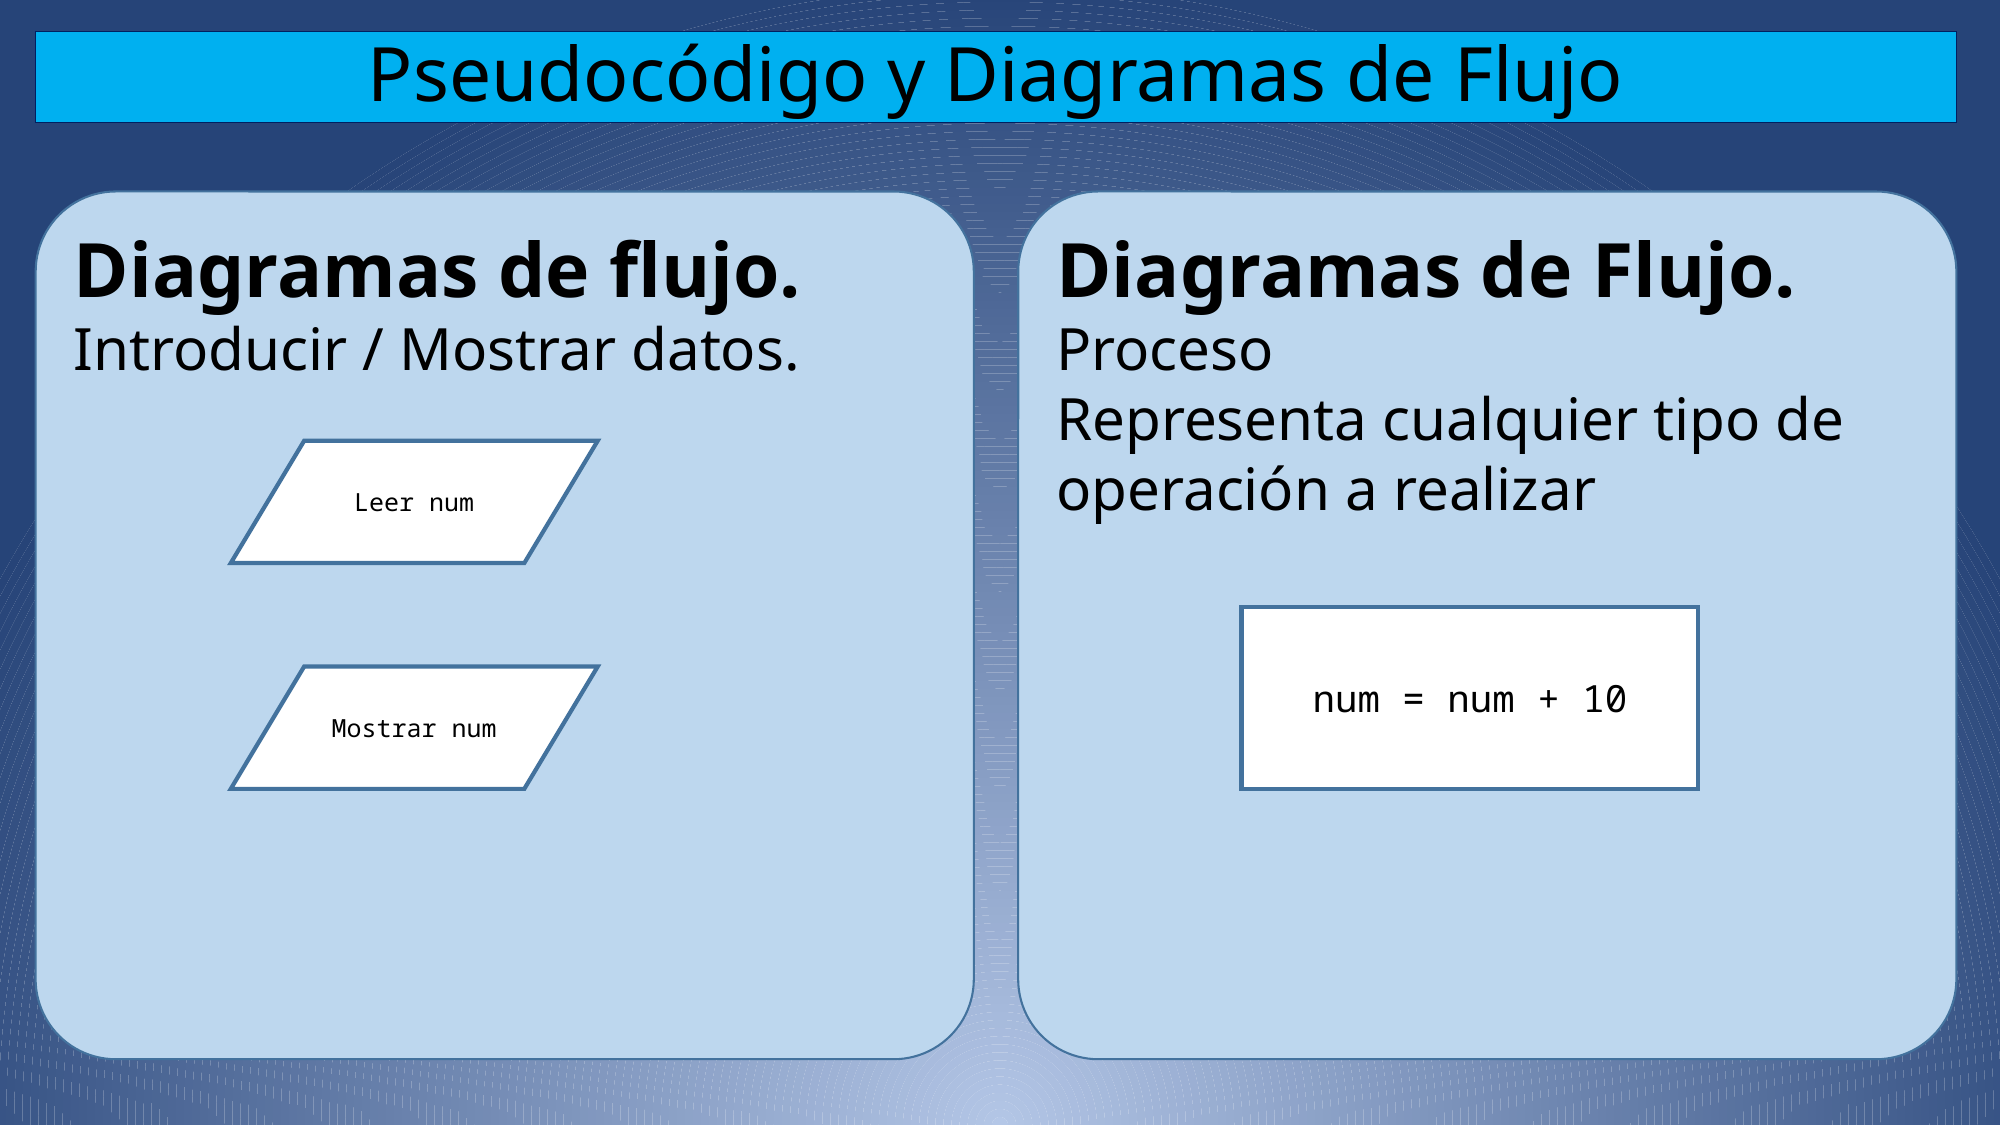

# Pseudocódigo y Diagramas de Flujo
Diagramas de flujo.
Introducir / Mostrar datos.
Diagramas de Flujo.
Proceso
Representa cualquier tipo de operación a realizar
Leer num
num = num + 10
Mostrar num